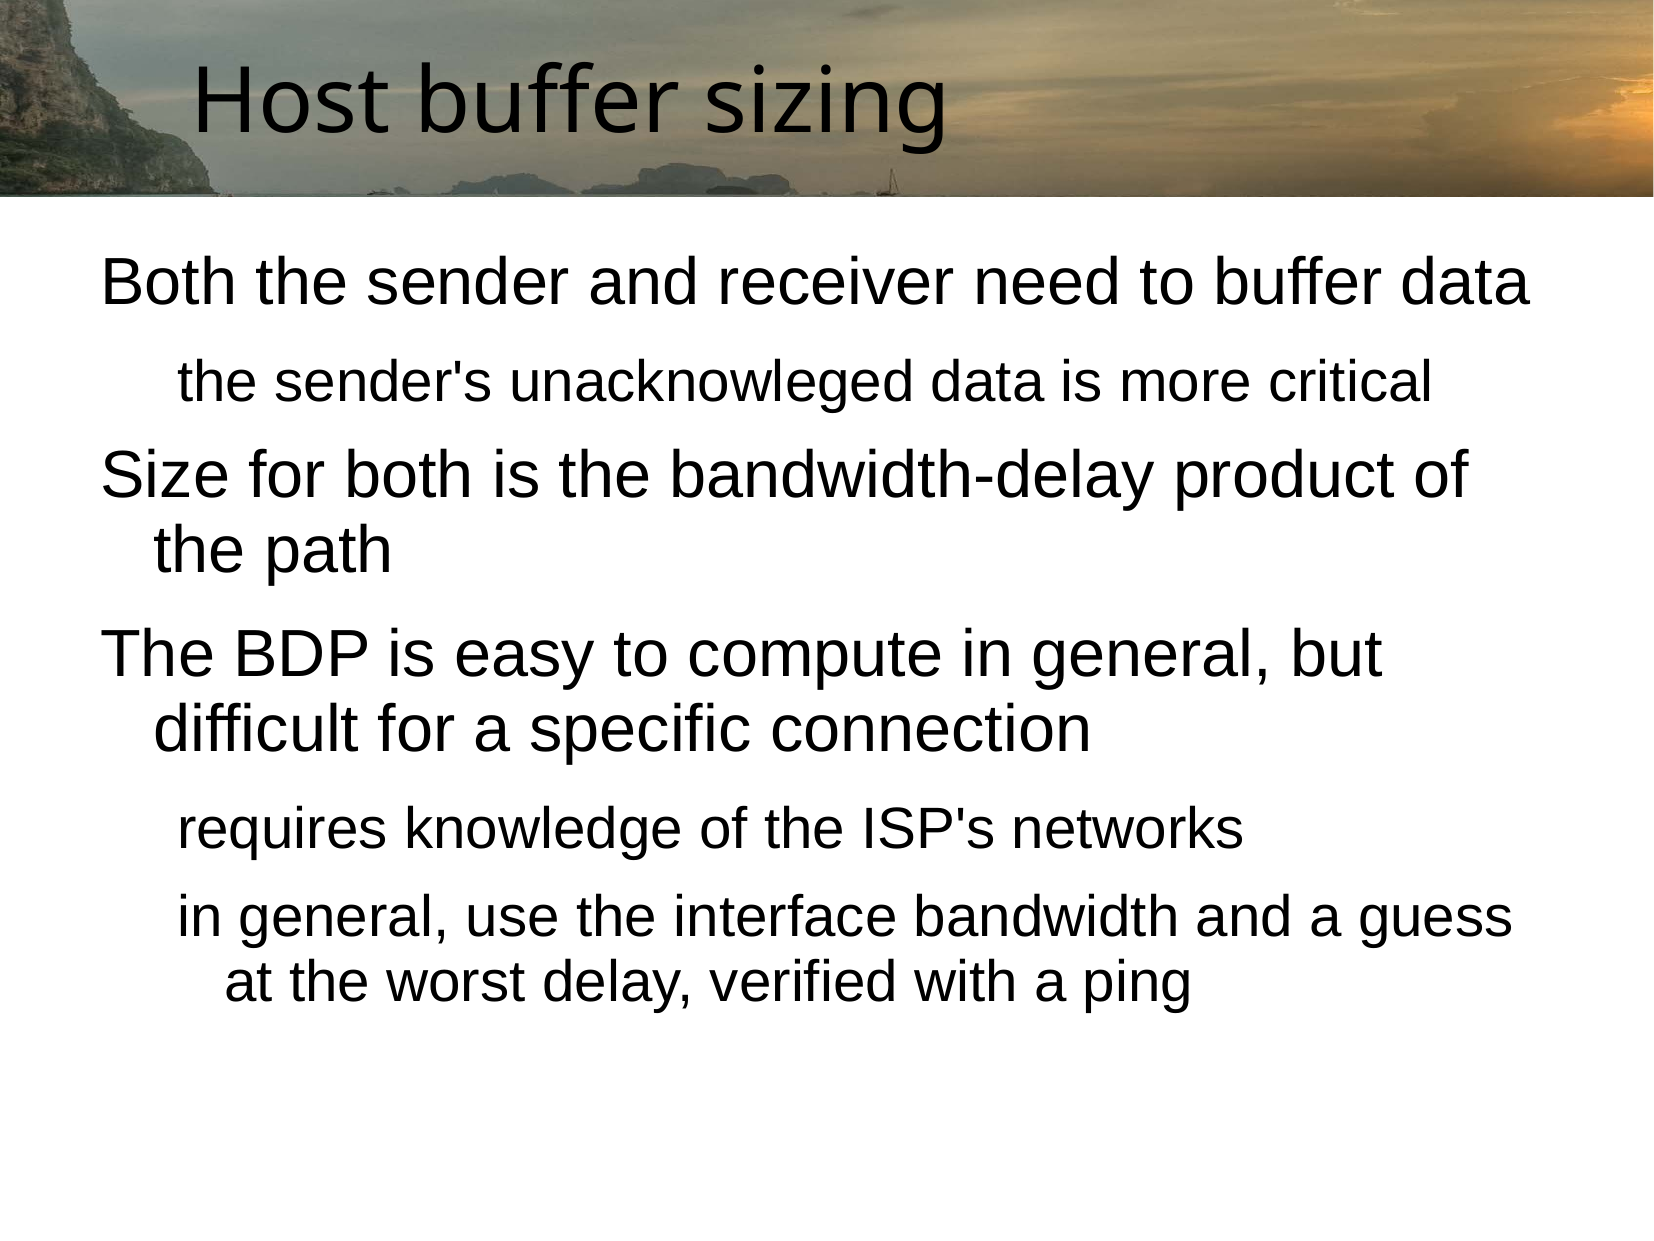

# Host buffer sizing
Both the sender and receiver need to buffer data
the sender's unacknowleged data is more critical
Size for both is the bandwidth-delay product of the path
The BDP is easy to compute in general, but difficult for a specific connection
requires knowledge of the ISP's networks
in general, use the interface bandwidth and a guess at the worst delay, verified with a ping